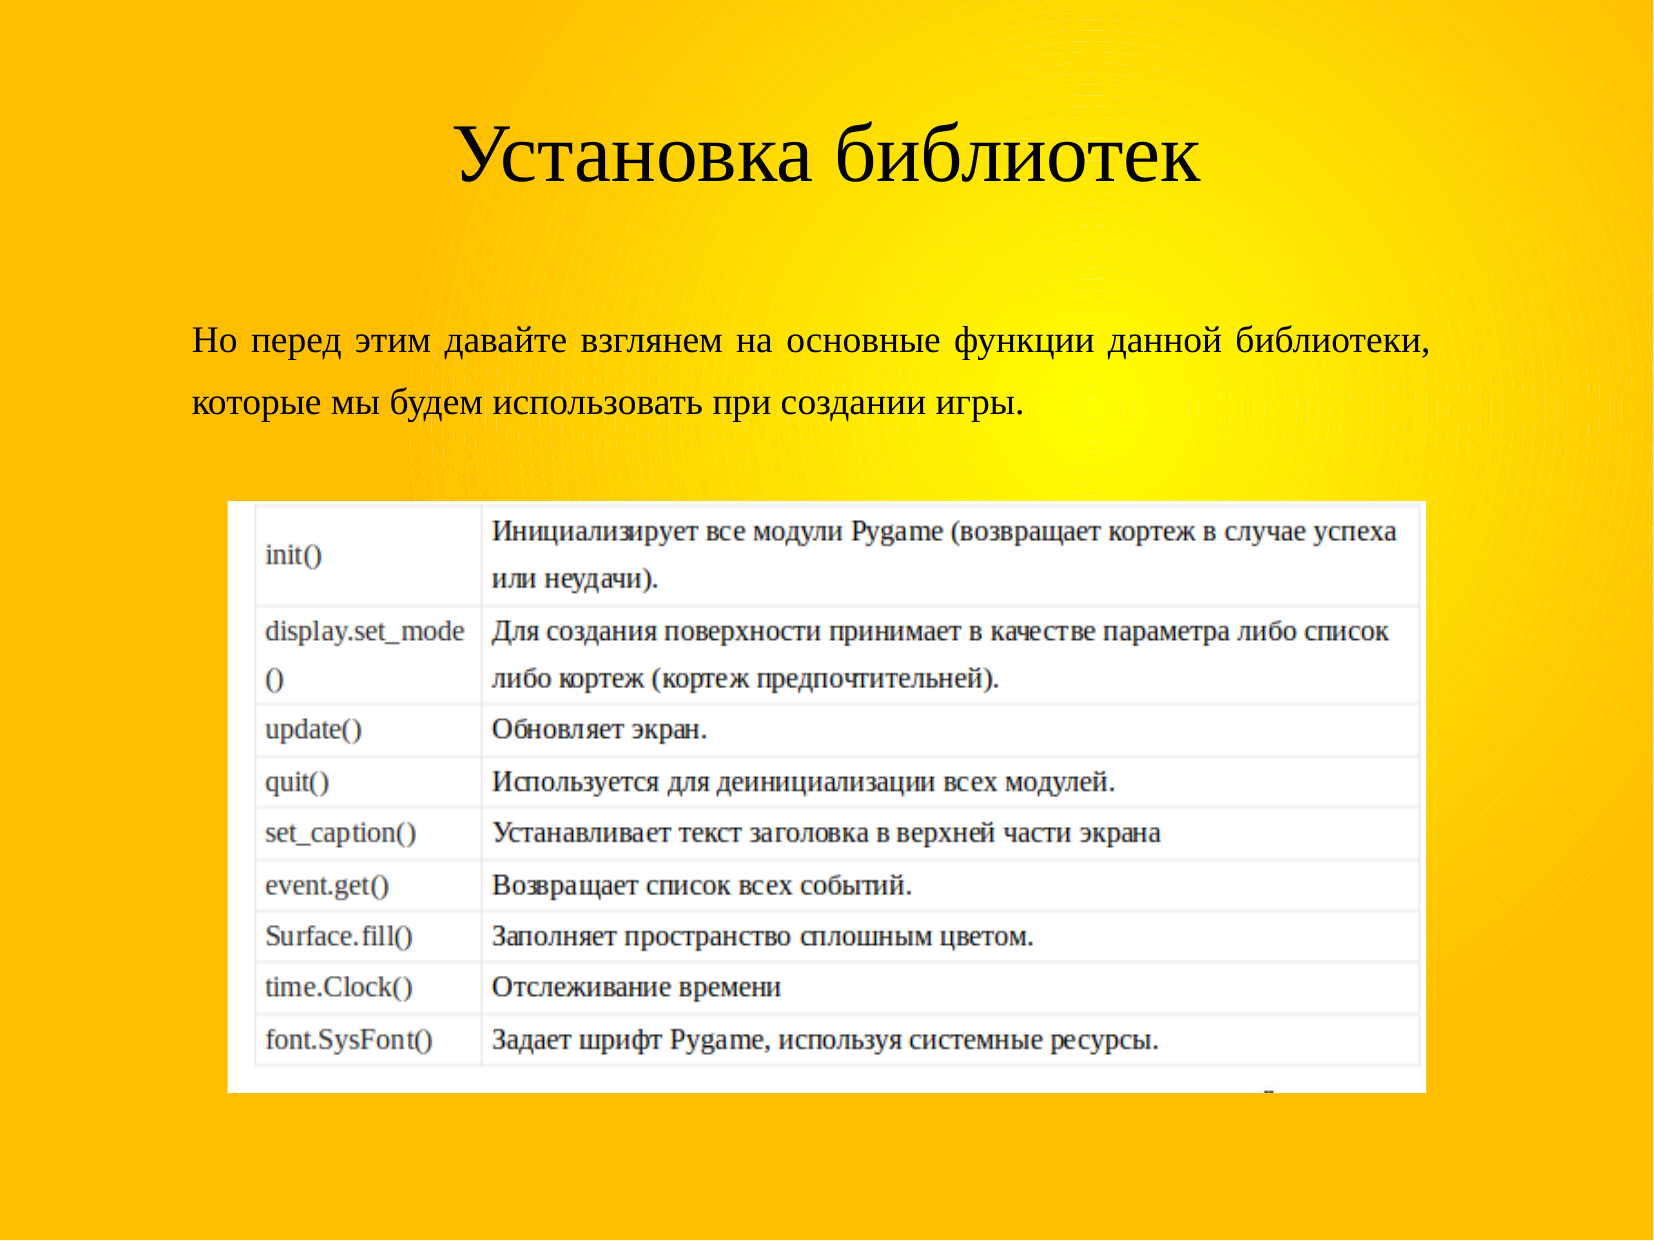

# Установка библиотек
Но перед этим давайте взглянем на основные функции данной библиотеки, которые мы будем использовать при создании игры.